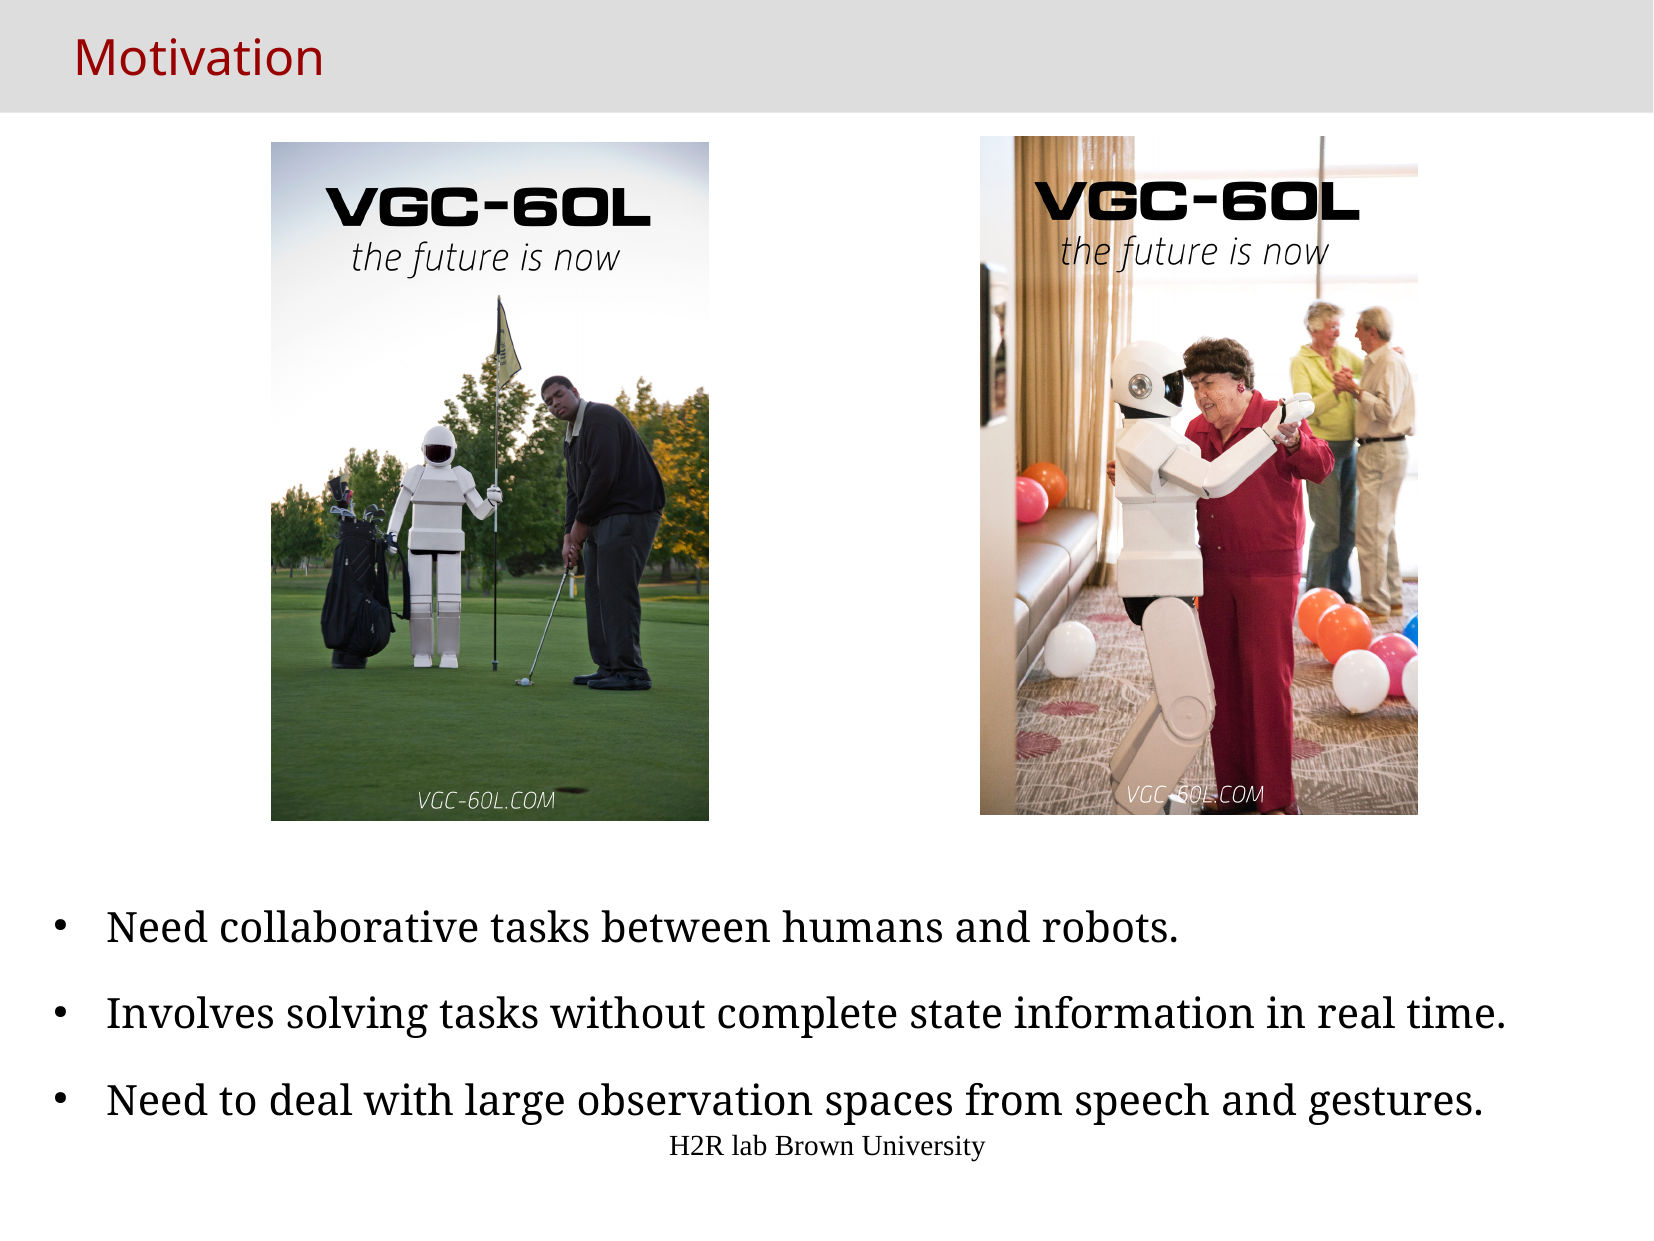

# Motivation
Need collaborative tasks between humans and robots.
Involves solving tasks without complete state information in real time.
Need to deal with large observation spaces from speech and gestures.
H2R lab Brown University